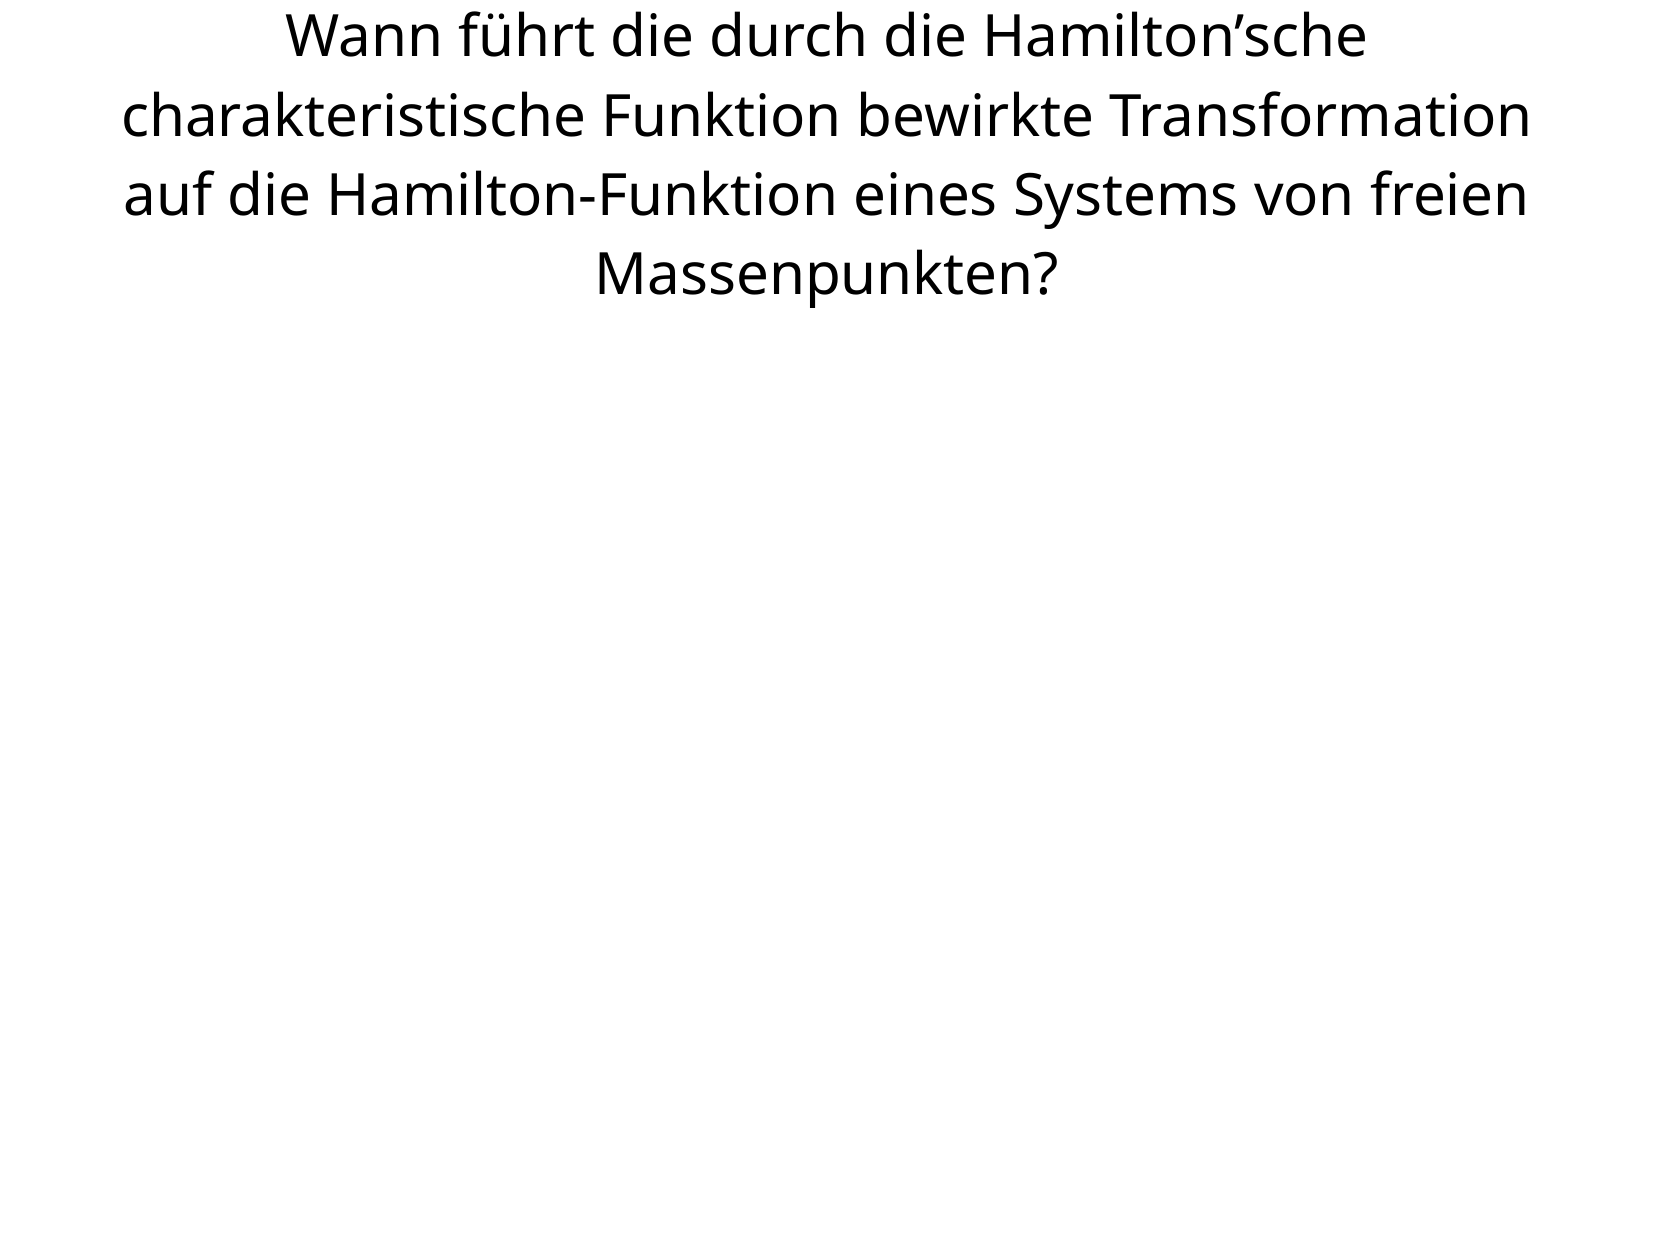

# Wann führt die durch die Hamilton’sche charakteristische Funktion bewirkte Transformation auf die Hamilton-Funktion eines Systems von freien Massenpunkten?